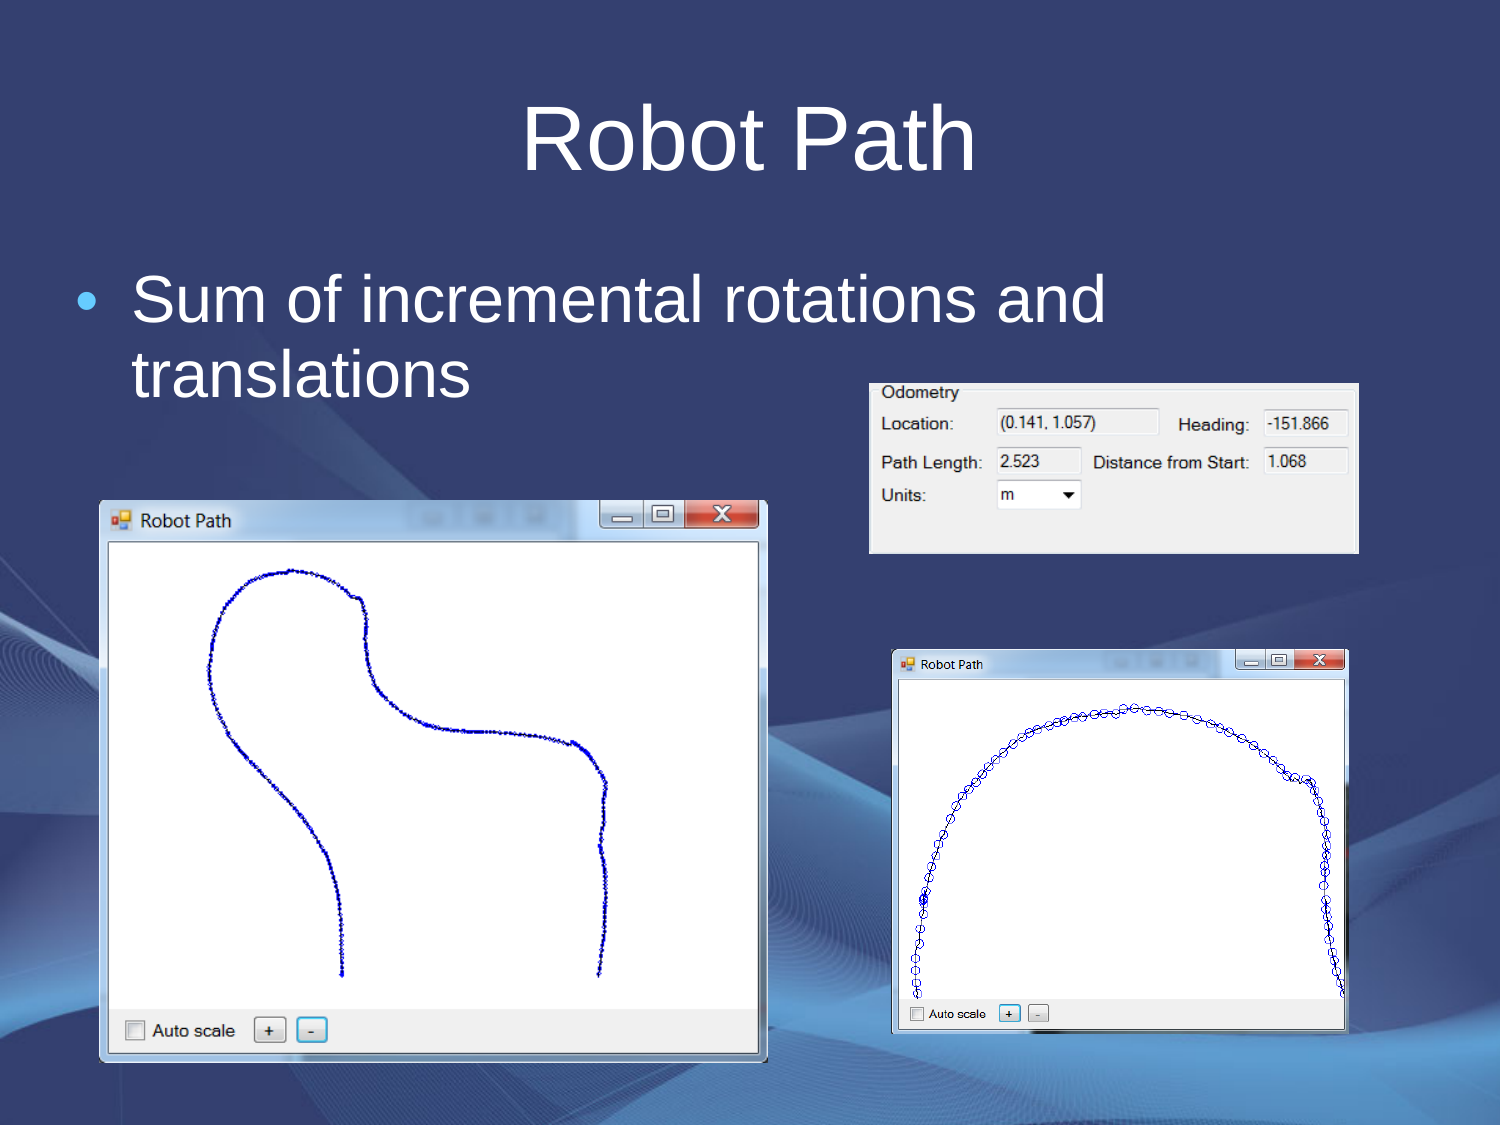

# Robot Path
Sum of incremental rotations and translations